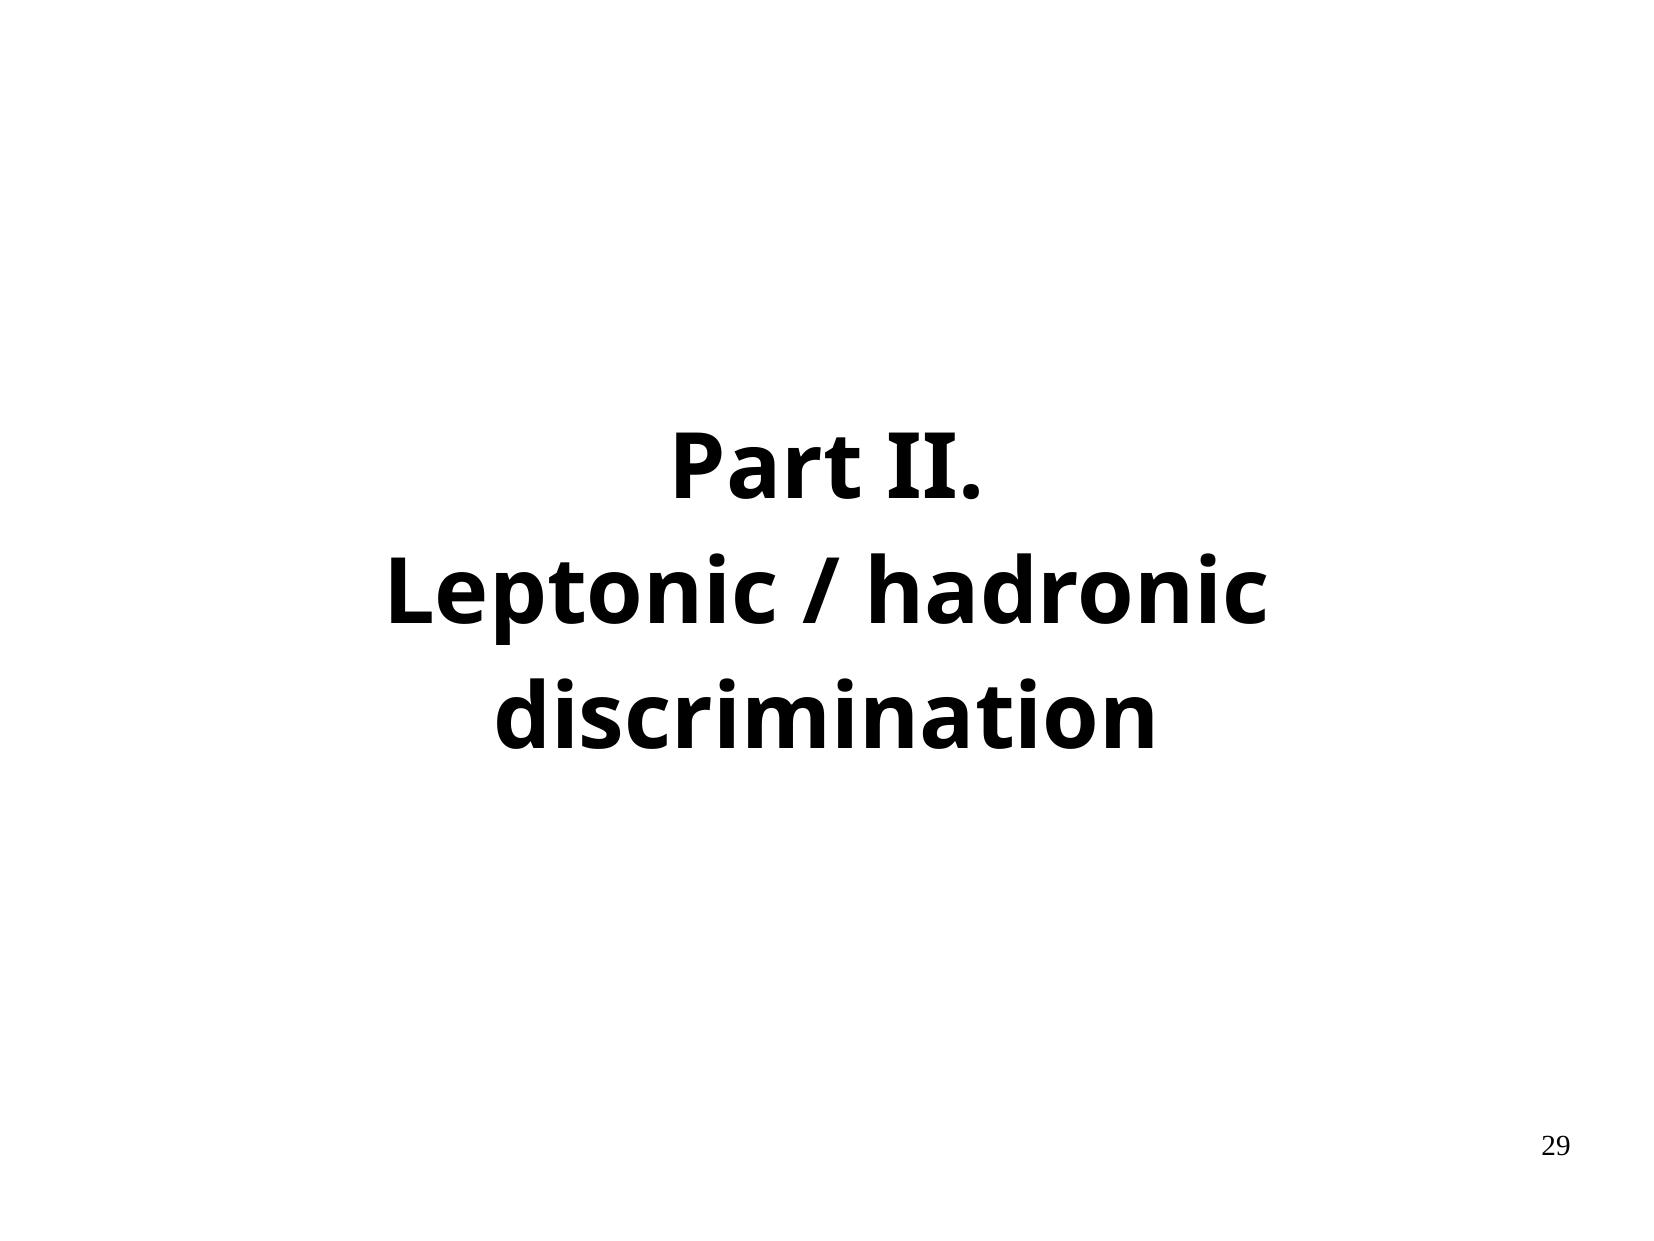

# Part II. Leptonic / hadronic discrimination
29